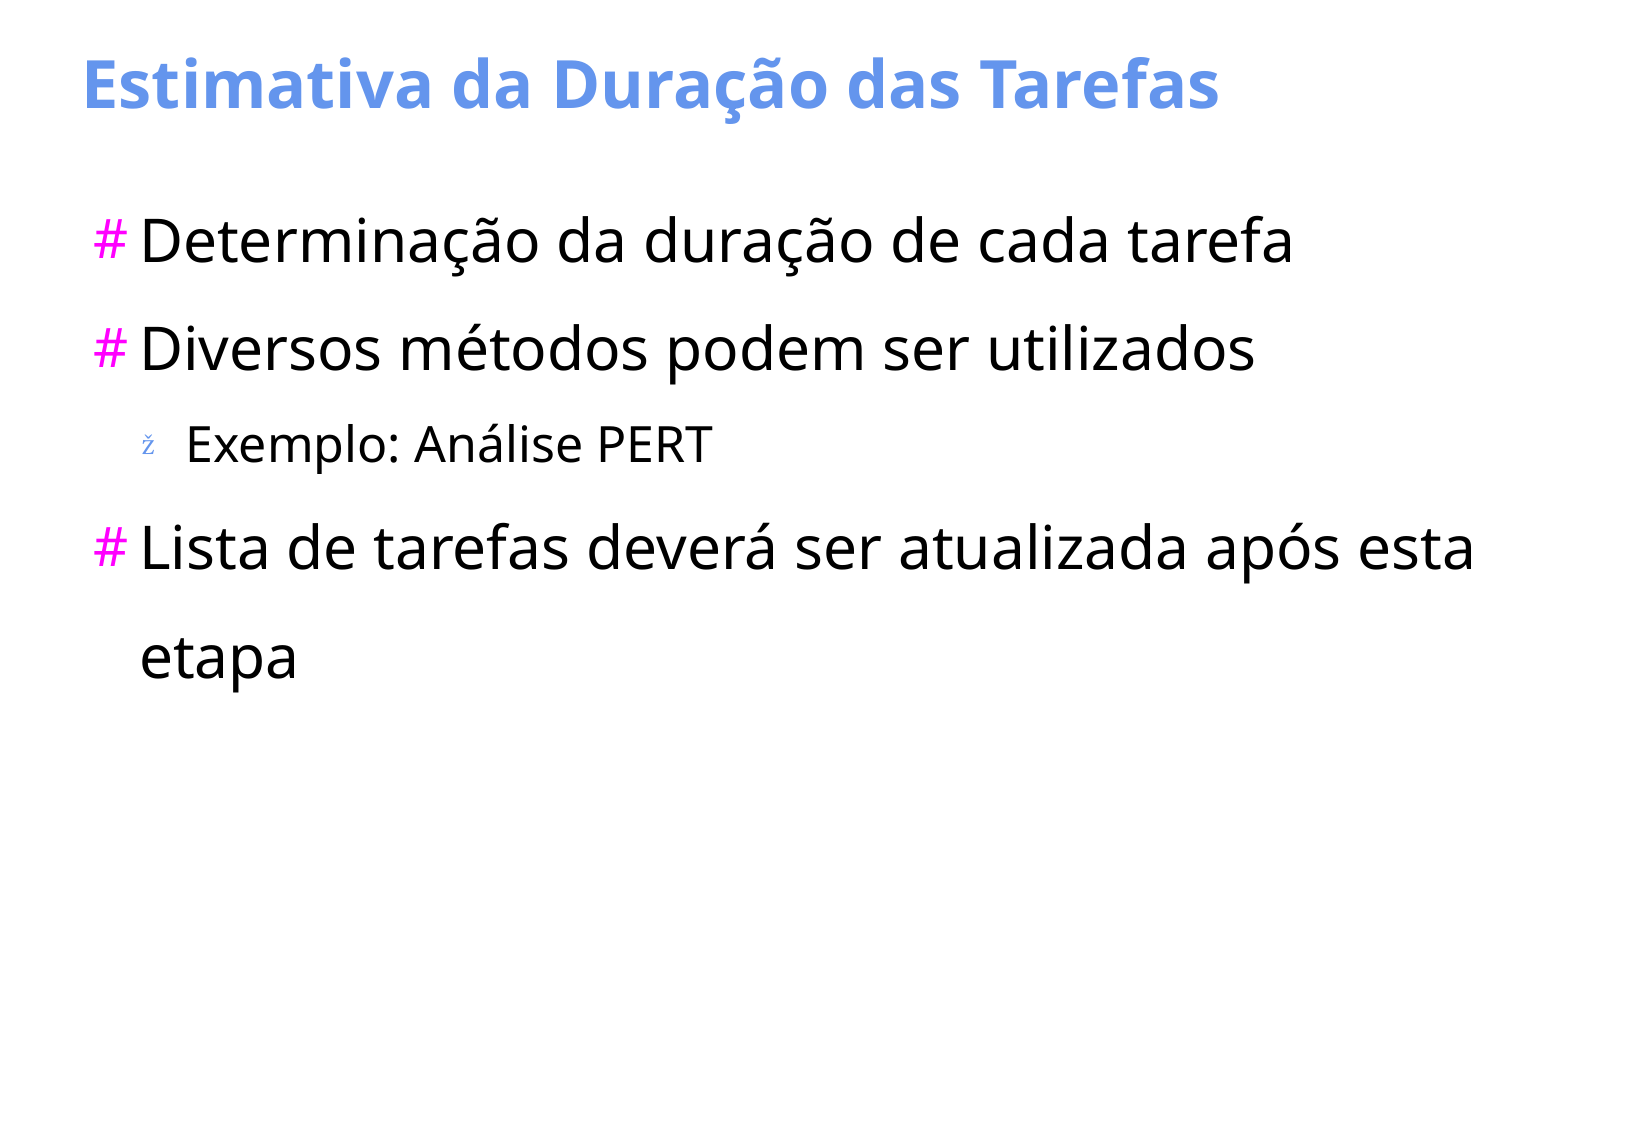

# Estimativa da Duração das Tarefas
Determinação da duração de cada tarefa
Diversos métodos podem ser utilizados
Exemplo: Análise PERT
Lista de tarefas deverá ser atualizada após esta etapa